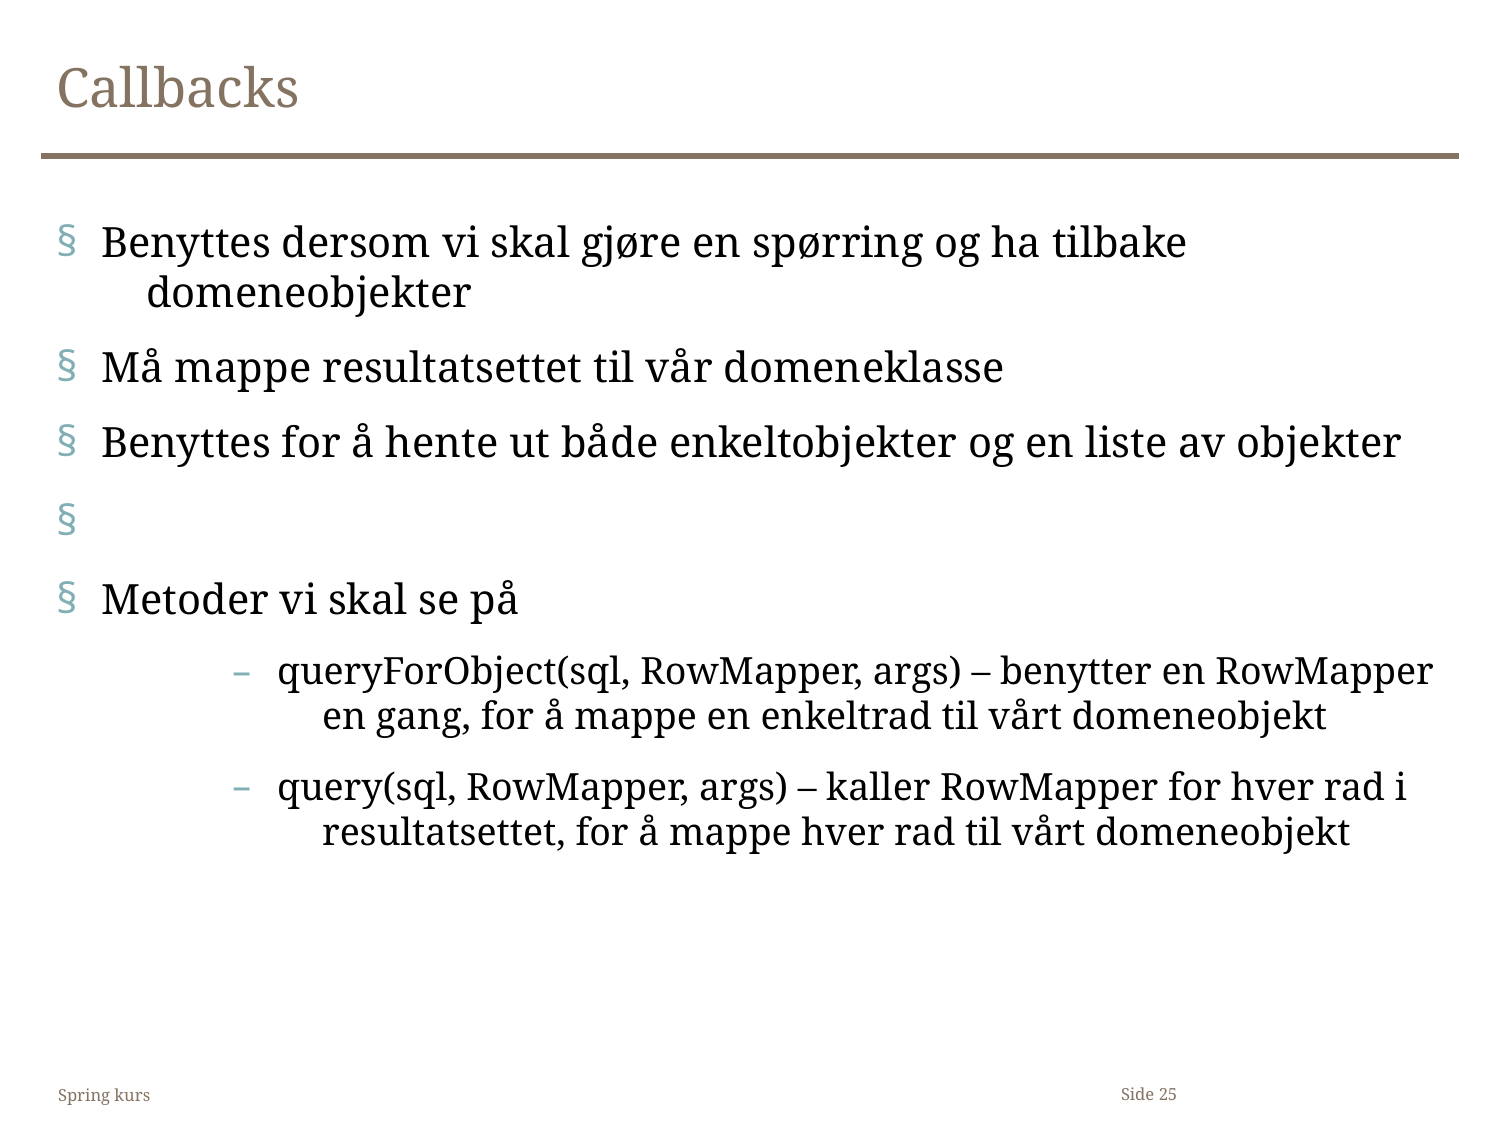

# Callbacks
Benyttes dersom vi skal gjøre en spørring og ha tilbake domeneobjekter
Må mappe resultatsettet til vår domeneklasse
Benyttes for å hente ut både enkeltobjekter og en liste av objekter
Metoder vi skal se på
queryForObject(sql, RowMapper, args) – benytter en RowMapper en gang, for å mappe en enkeltrad til vårt domeneobjekt
query(sql, RowMapper, args) – kaller RowMapper for hver rad i resultatsettet, for å mappe hver rad til vårt domeneobjekt
Spring kurs
Side